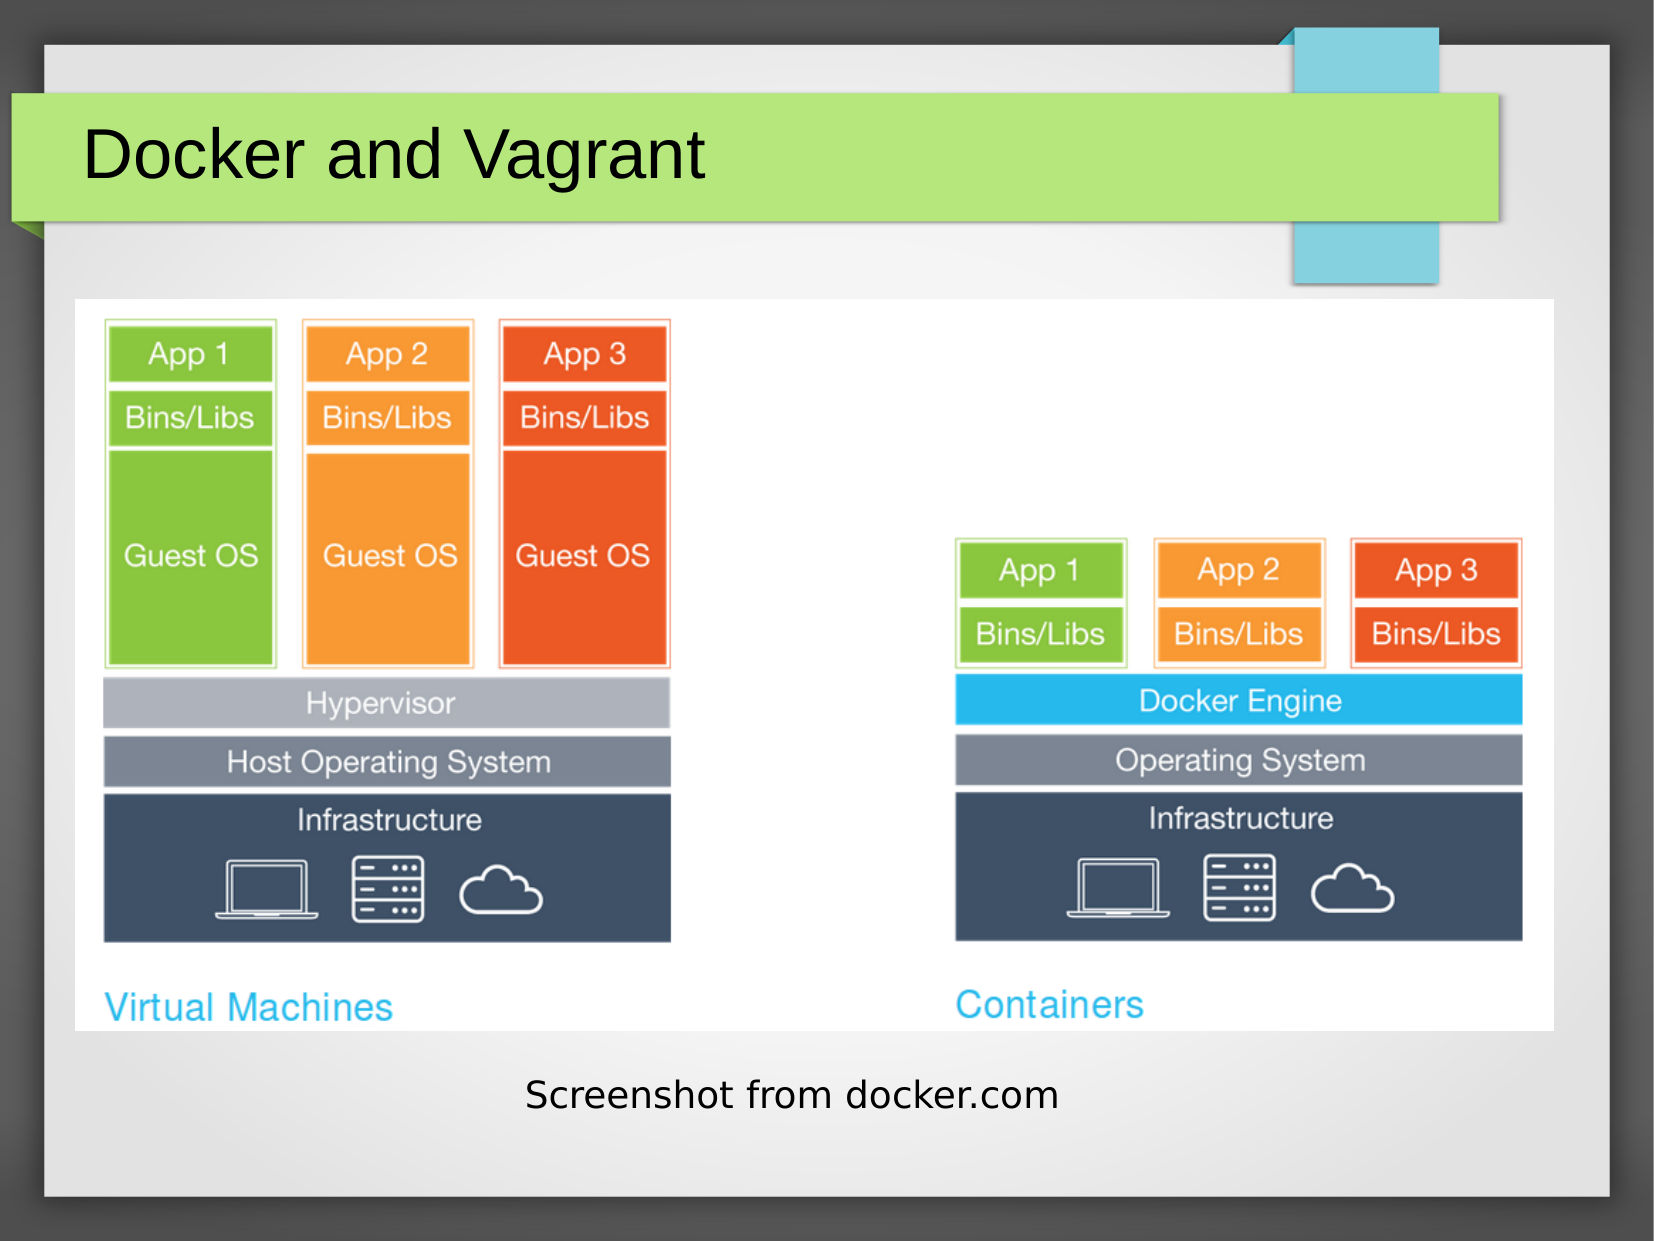

# Docker and Vagrant
Screenshot from docker.com